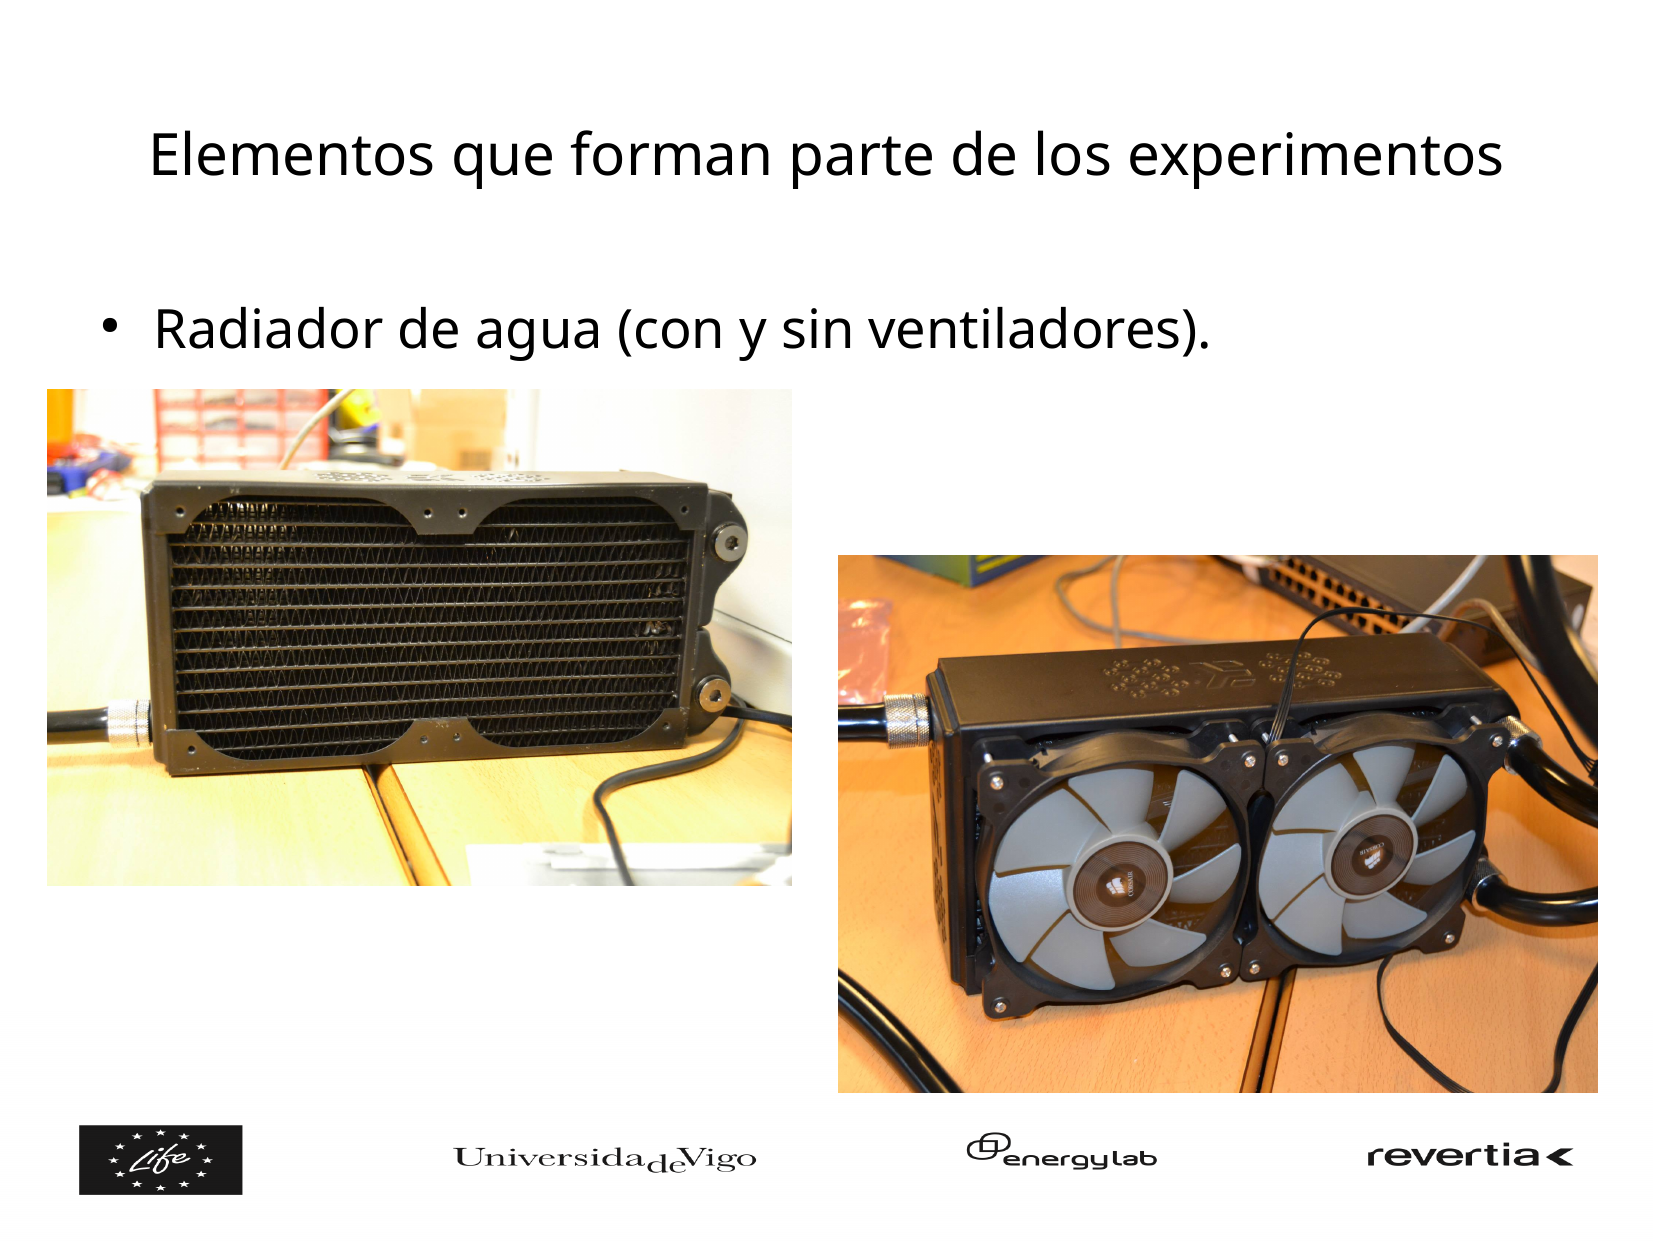

# Elementos que forman parte de los experimentos
Radiador de agua (con y sin ventiladores).